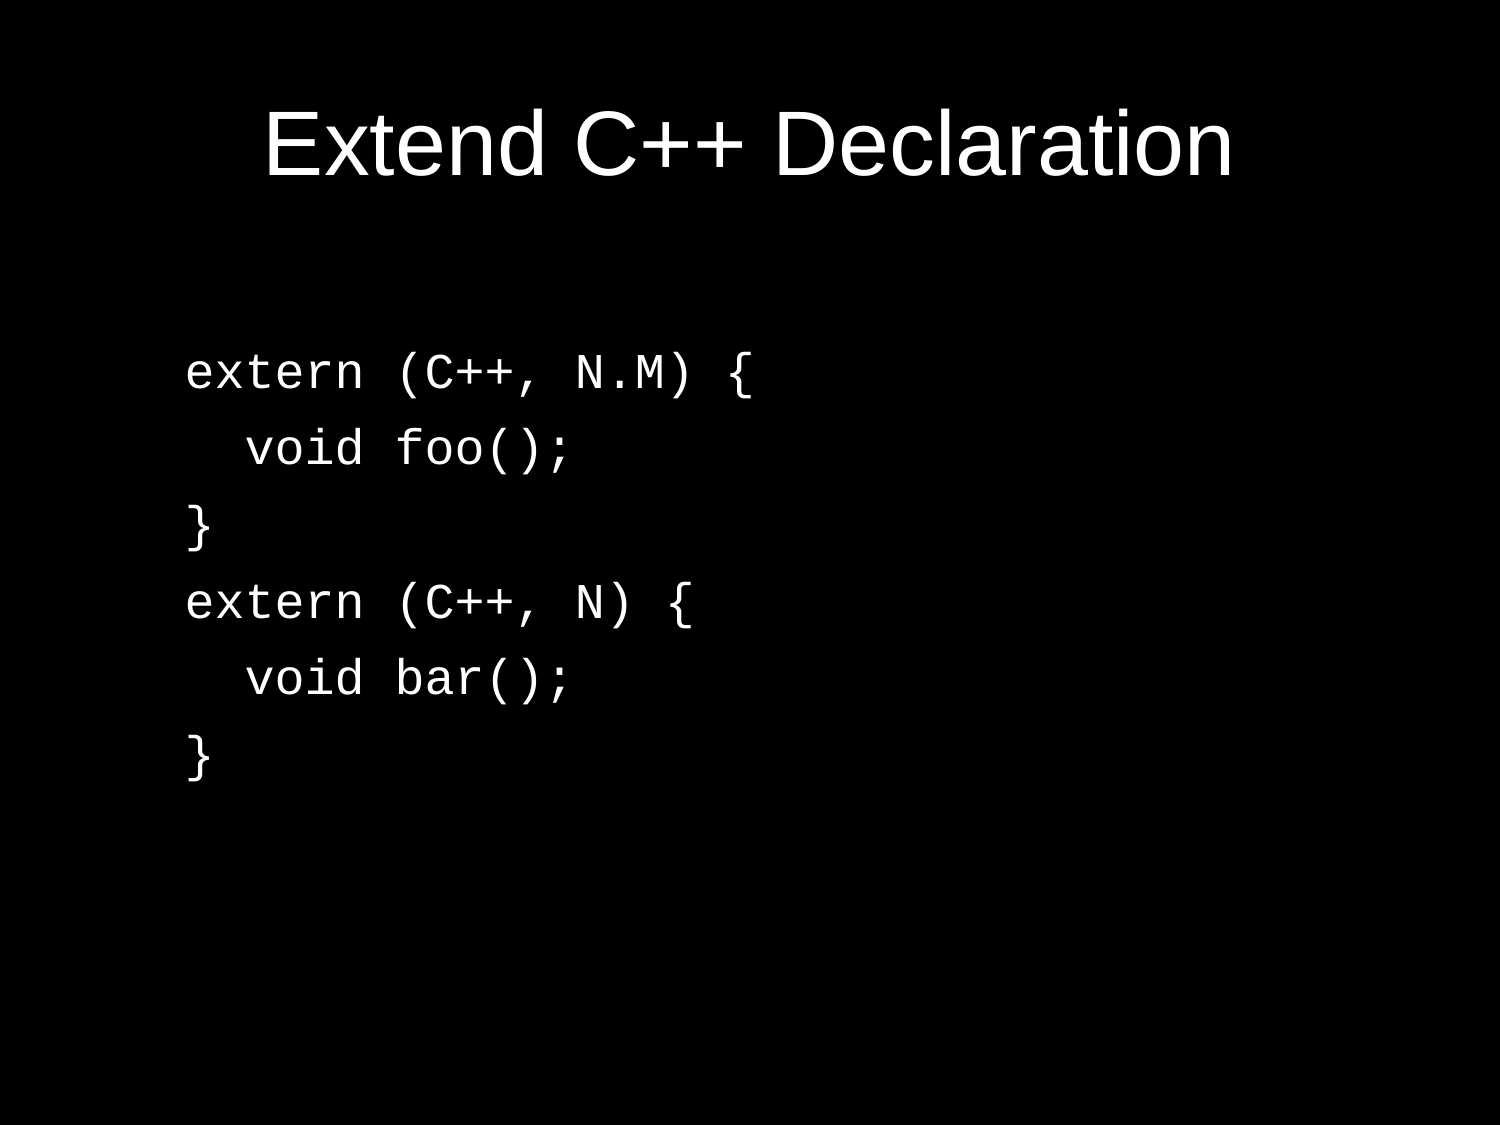

# Extend C++ Declaration
extern (C++, N.M) {
 void foo();
}
extern (C++, N) {
 void bar();
}